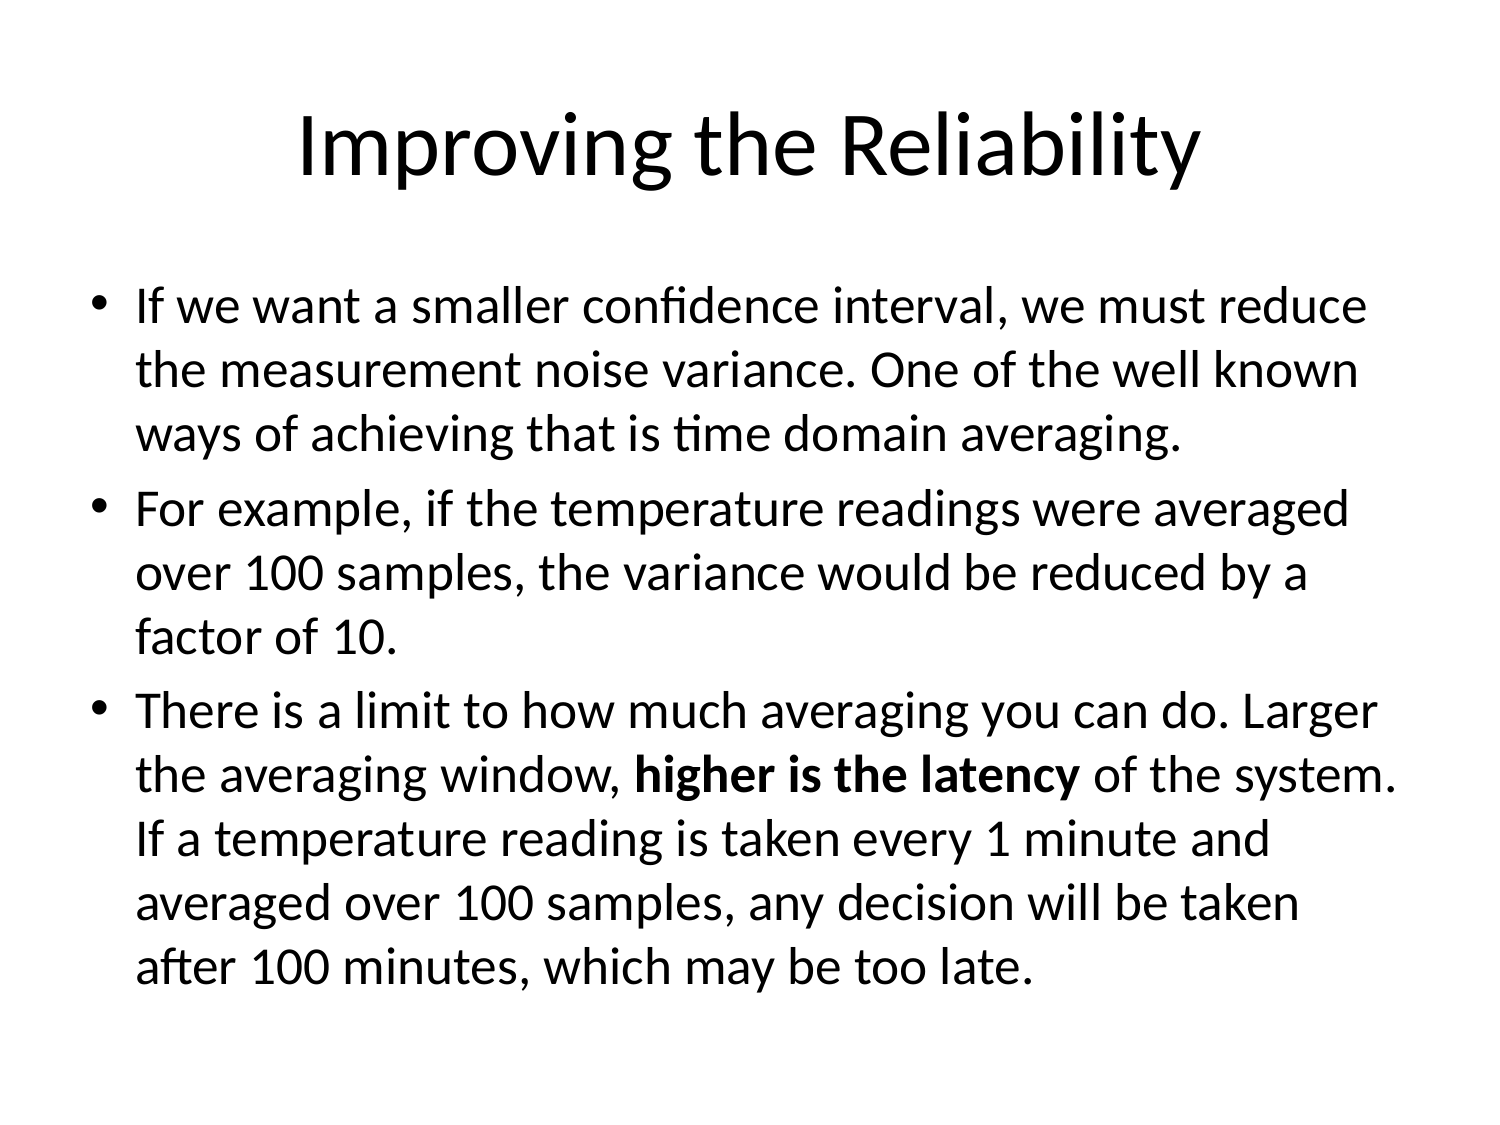

# Improving the Reliability
If we want a smaller confidence interval, we must reduce the measurement noise variance. One of the well known ways of achieving that is time domain averaging.
For example, if the temperature readings were averaged over 100 samples, the variance would be reduced by a factor of 10.
There is a limit to how much averaging you can do. Larger the averaging window, higher is the latency of the system. If a temperature reading is taken every 1 minute and averaged over 100 samples, any decision will be taken after 100 minutes, which may be too late.